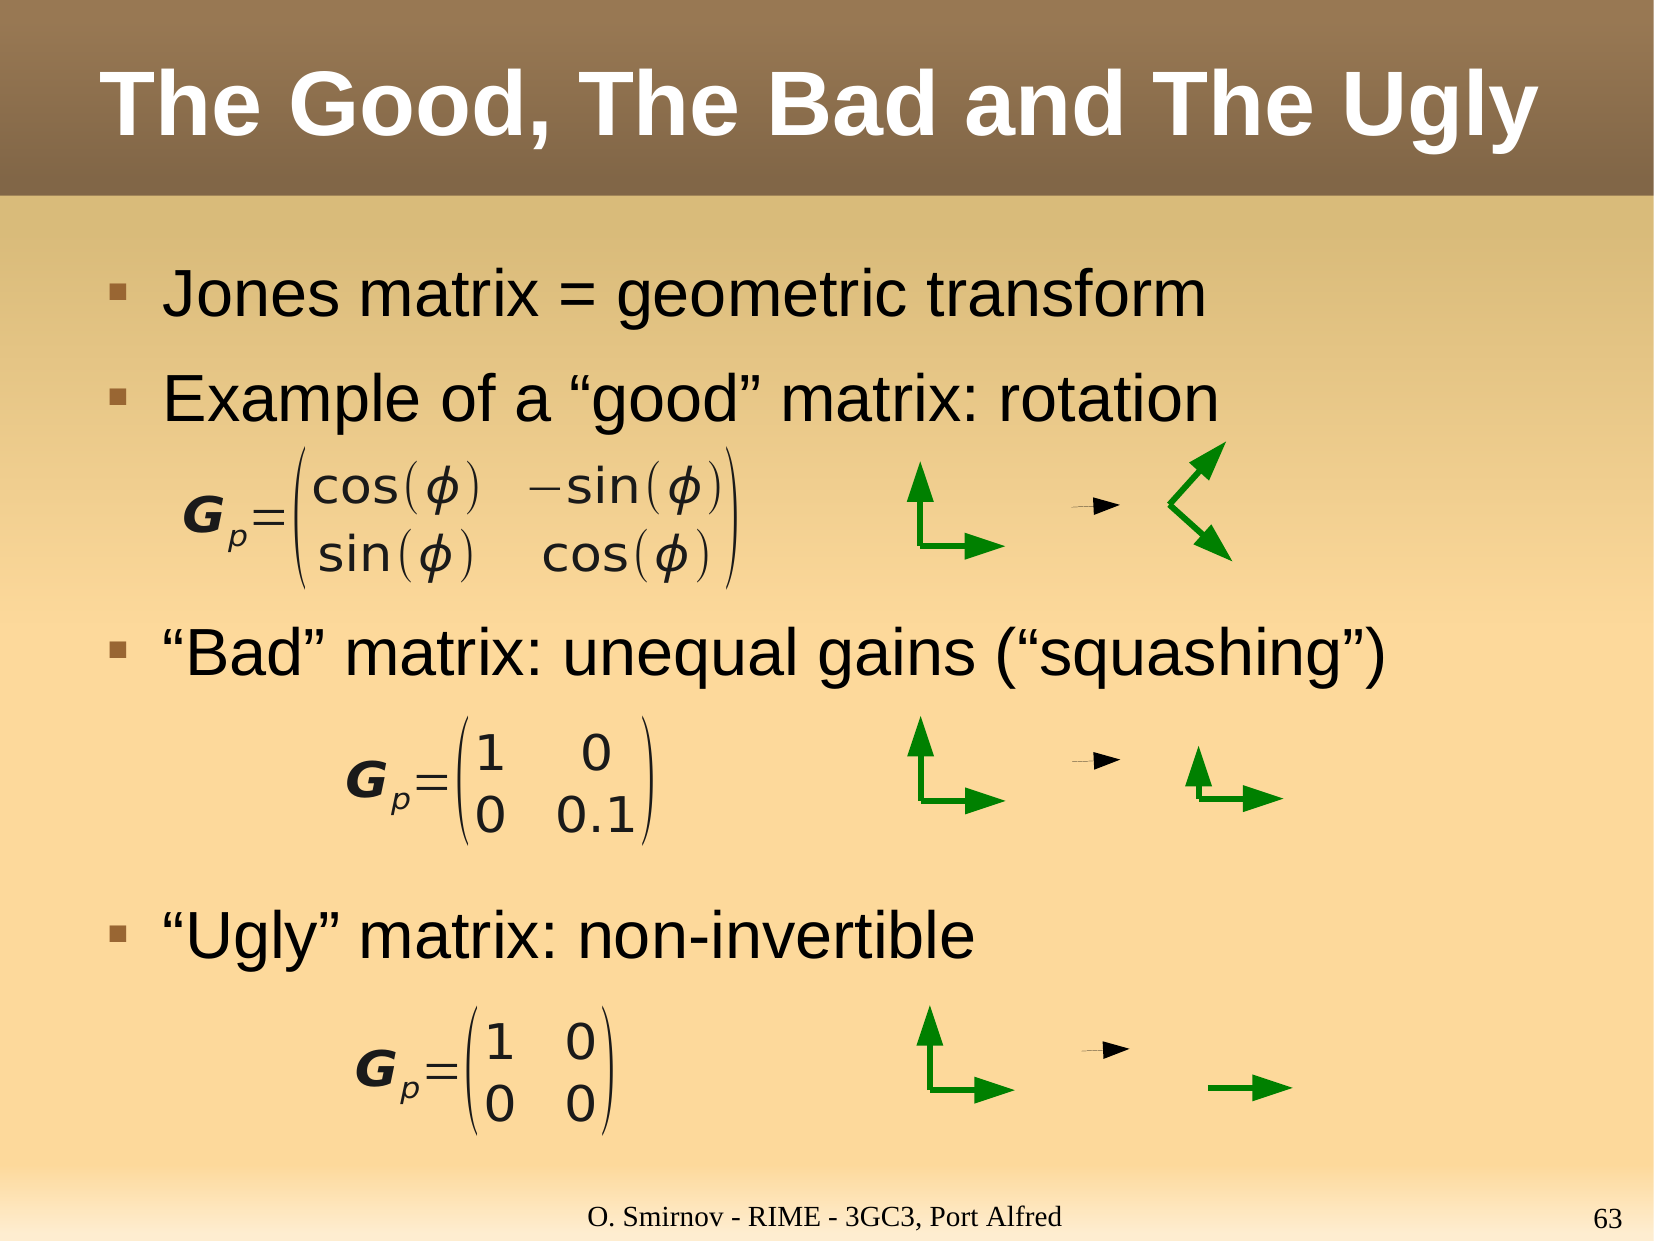

# The Good, The Bad and The Ugly
Jones matrix = geometric transform
Example of a “good” matrix: rotation
“Bad” matrix: unequal gains (“squashing”)
“Ugly” matrix: non-invertible
O. Smirnov - RIME - 3GC3, Port Alfred
63